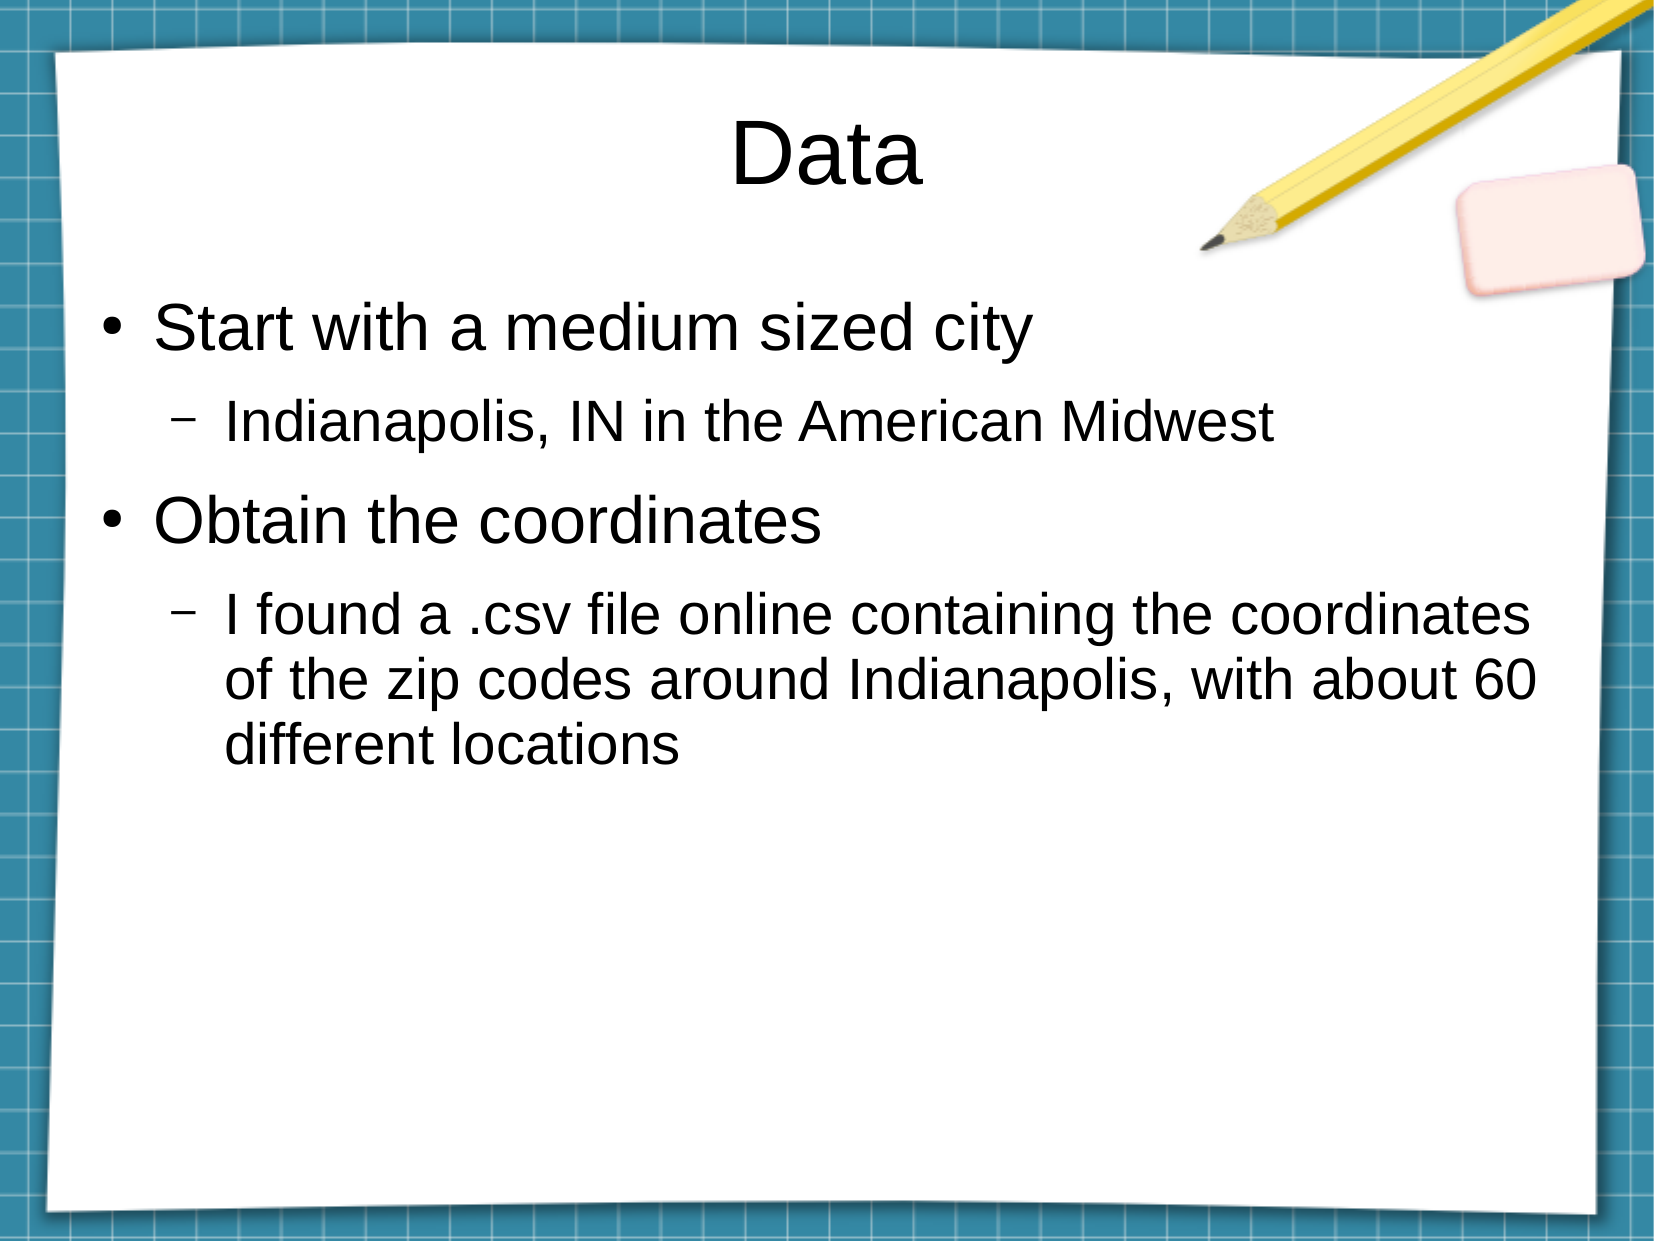

# Data
Start with a medium sized city
Indianapolis, IN in the American Midwest
Obtain the coordinates
I found a .csv file online containing the coordinates of the zip codes around Indianapolis, with about 60 different locations